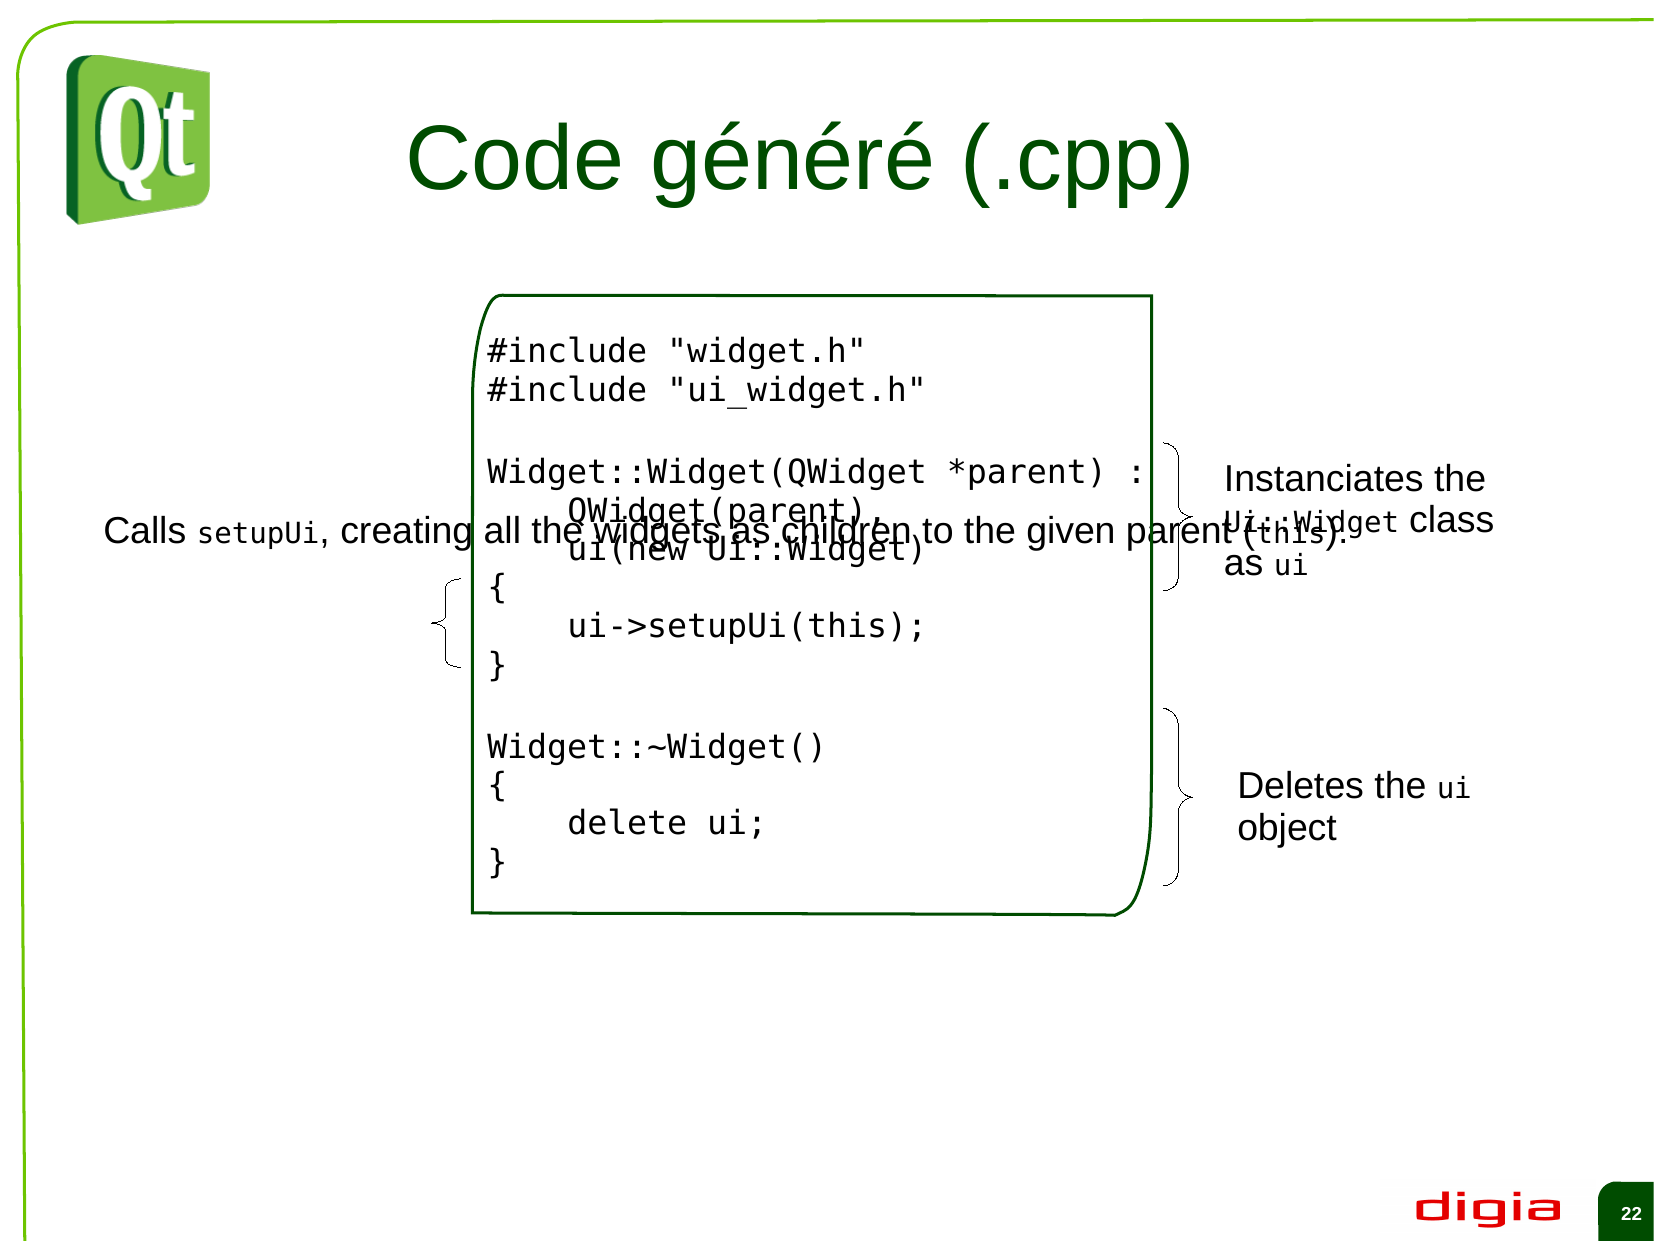

# Code généré (.cpp)
#include "widget.h"
#include "ui_widget.h"
Widget::Widget(QWidget *parent) :
 QWidget(parent),
 ui(new Ui::Widget)
{
 ui->setupUi(this);
}
Widget::~Widget()
{
 delete ui;
}
Instanciates the
Ui::Widget class
as ui
Calls setupUi, creating all the widgets as children to the given parent (this).
Deletes the ui
object